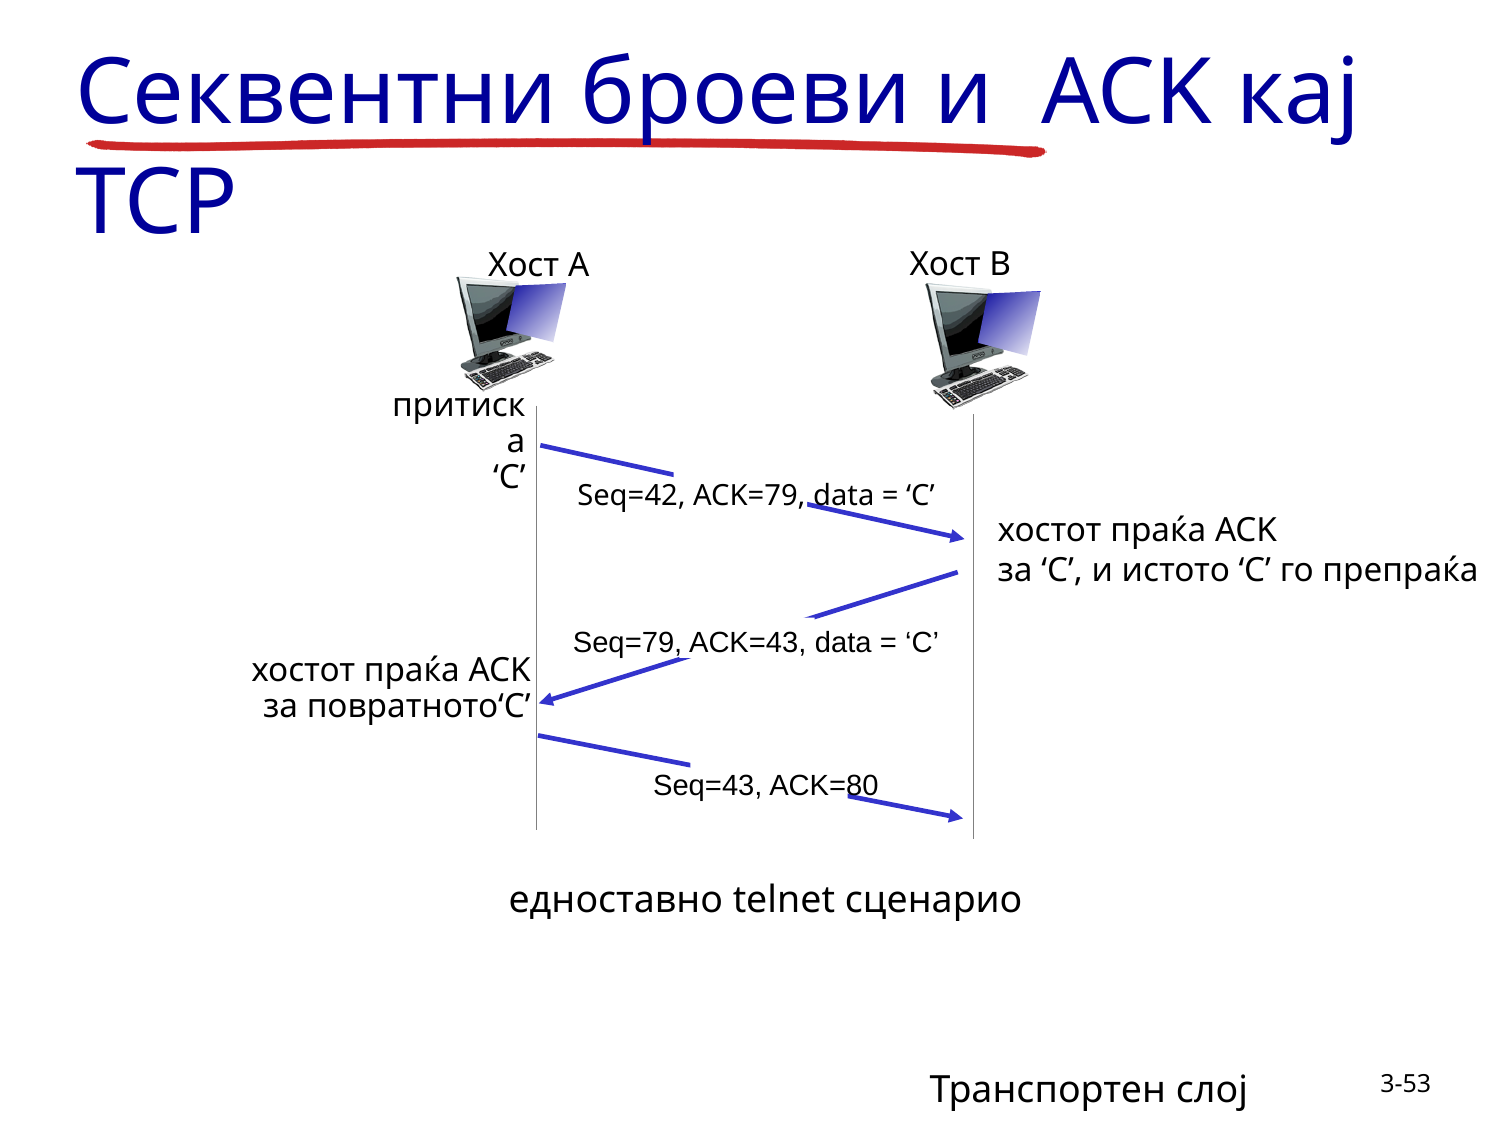

# Секвентни броеви и ACK кај TCP
Хост B
Хост A
притиска
‘C’
Seq=42, ACK=79, data = ‘C’
хостот праќа ACK
за ‘C’, и истото ‘C’ го препраќа
Seq=79, ACK=43, data = ‘C’
хостот праќа ACK
за повратното‘C’
Seq=43, ACK=80
едноставно telnet сценарио
Транспортен слој